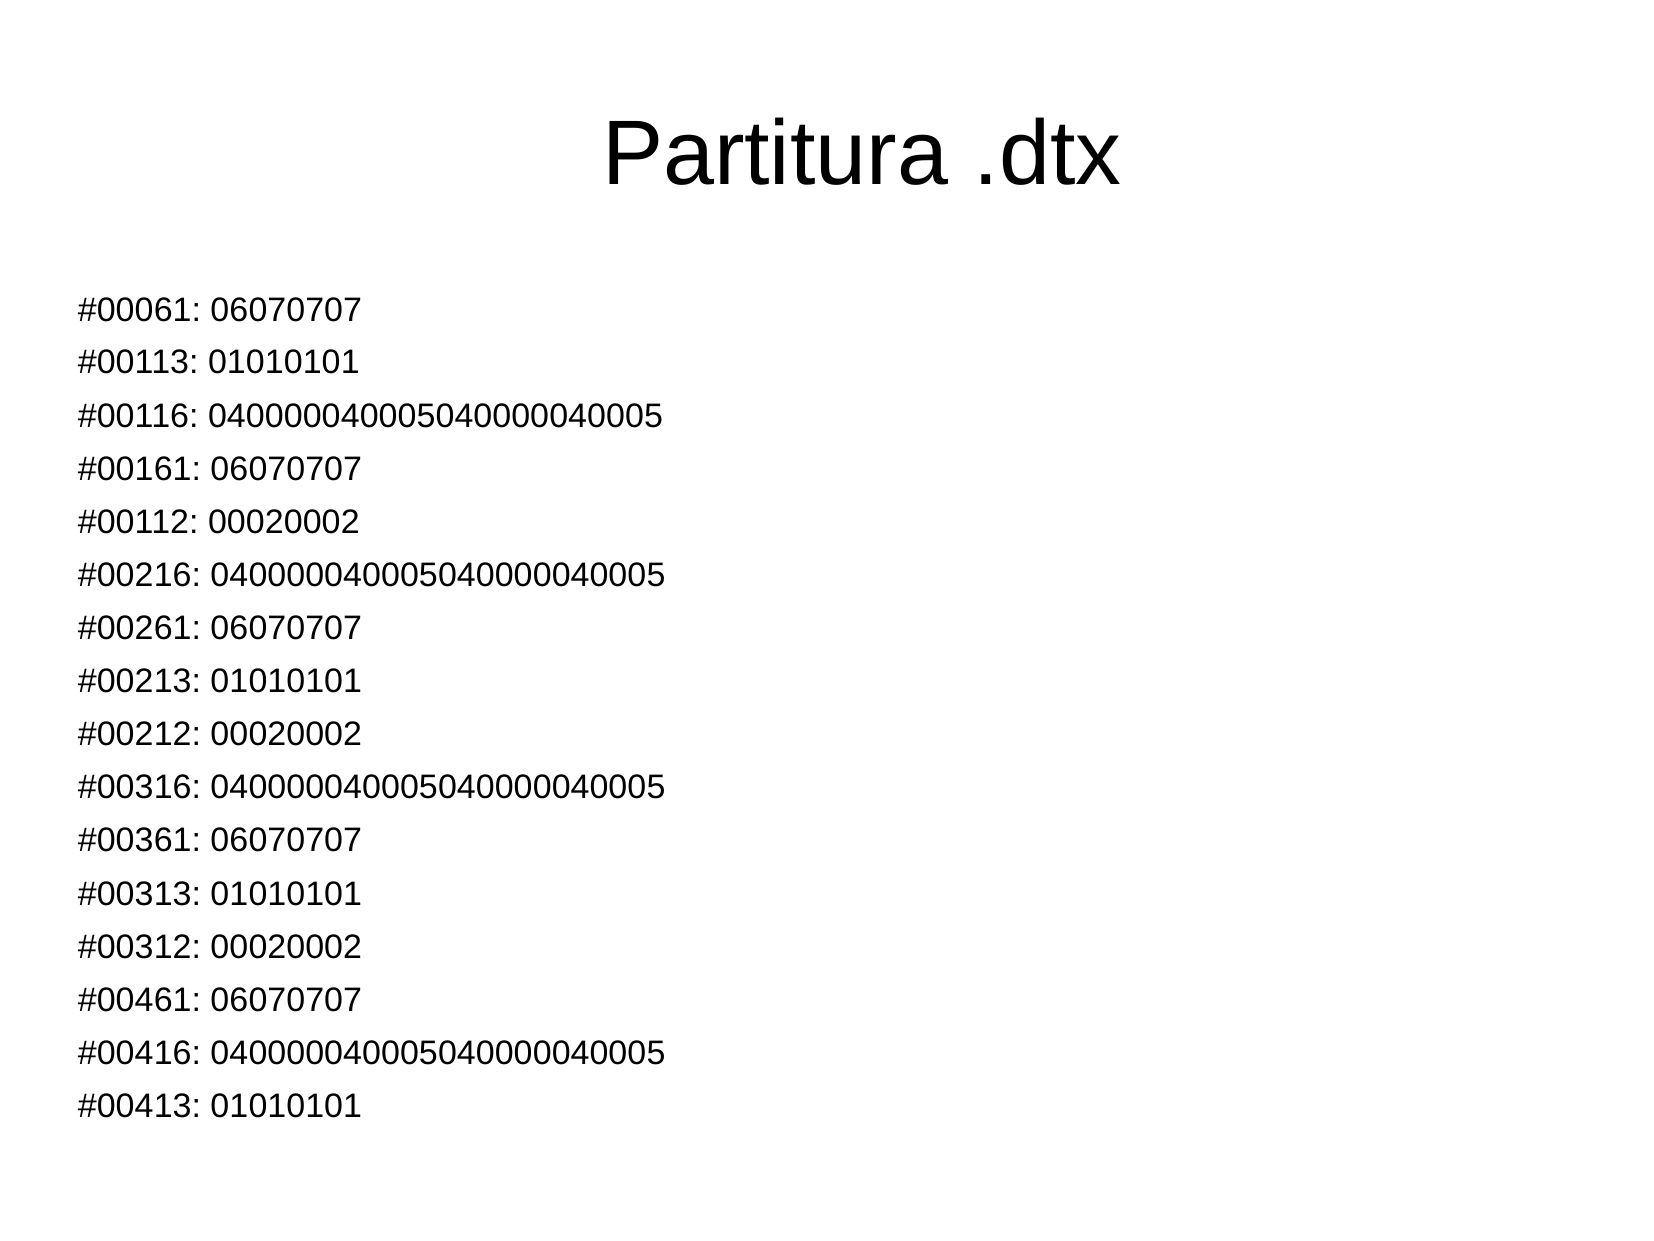

# Partitura .dtx
#00061: 06070707
#00113: 01010101
#00116: 040000040005040000040005
#00161: 06070707
#00112: 00020002
#00216: 040000040005040000040005
#00261: 06070707
#00213: 01010101
#00212: 00020002
#00316: 040000040005040000040005
#00361: 06070707
#00313: 01010101
#00312: 00020002
#00461: 06070707
#00416: 040000040005040000040005
#00413: 01010101